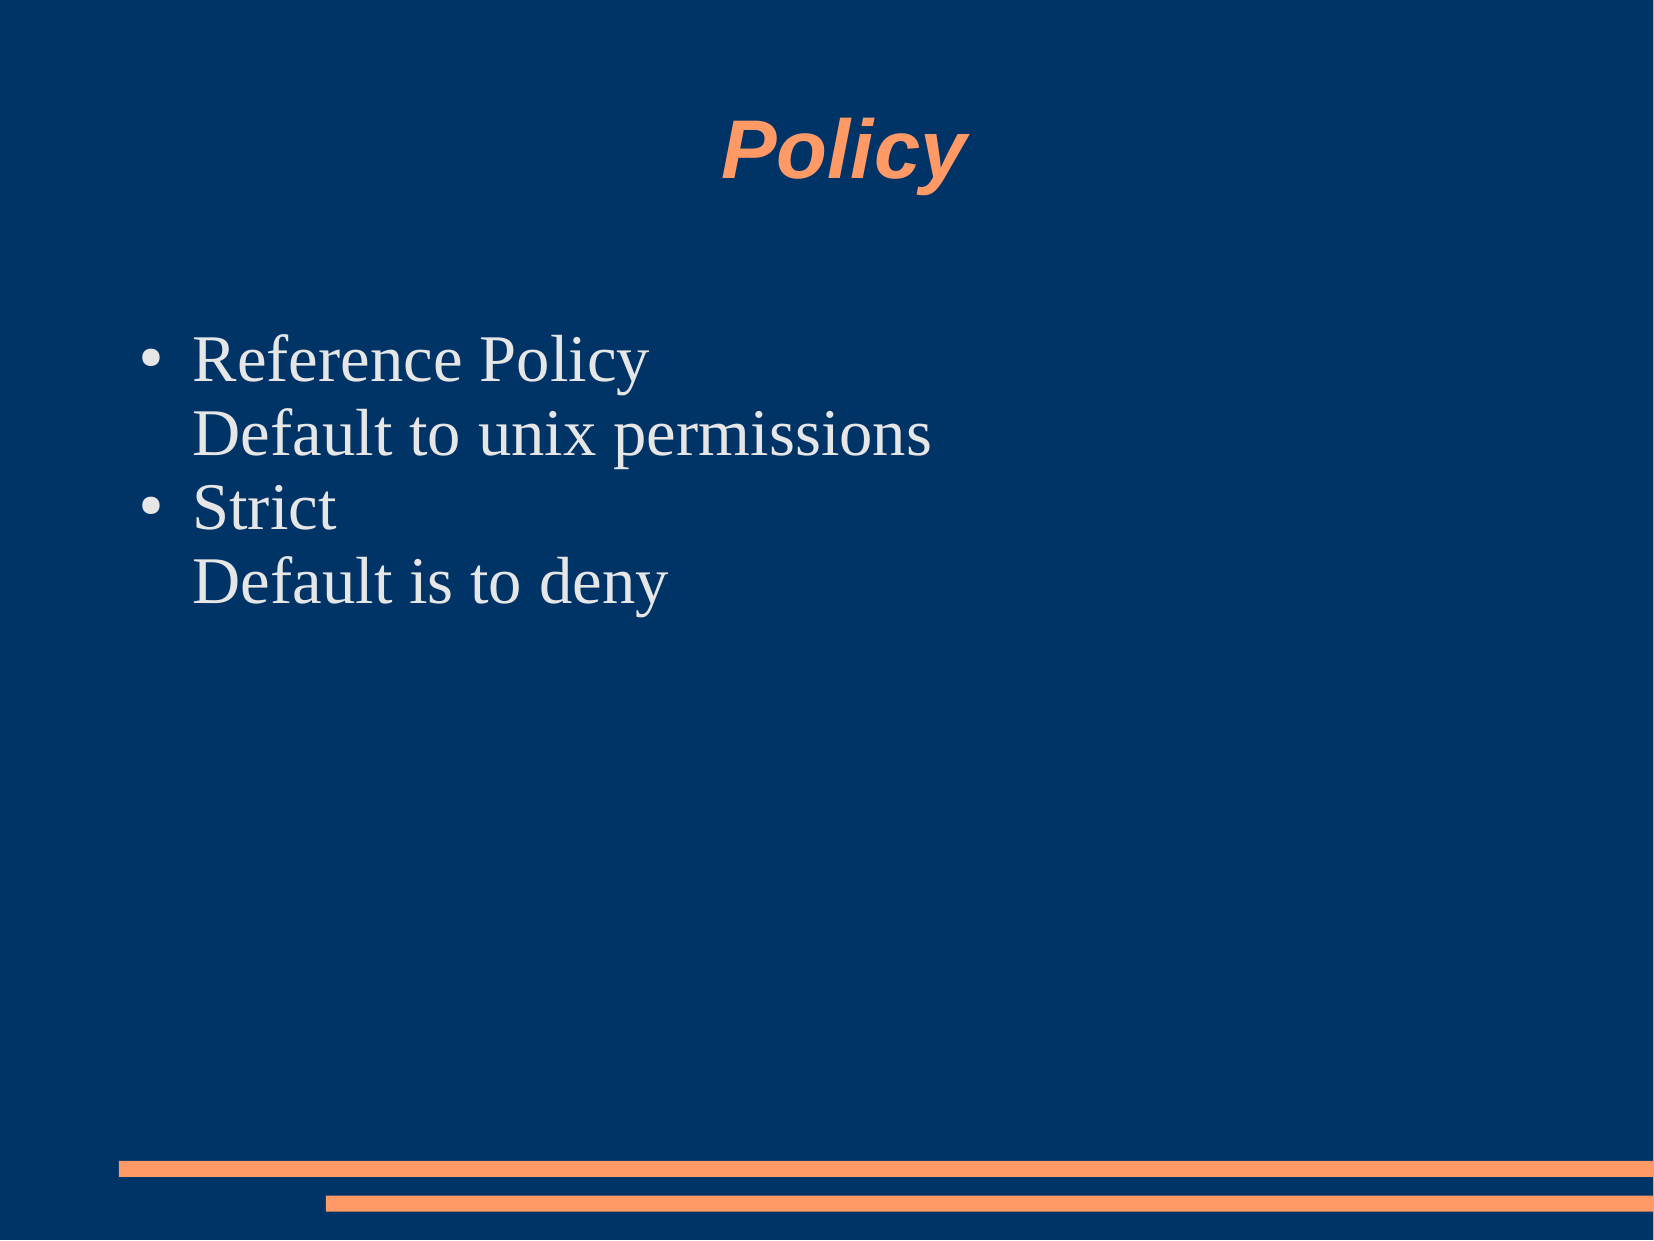

# Policy
Reference Policy
Default to unix permissions
Strict
Default is to deny